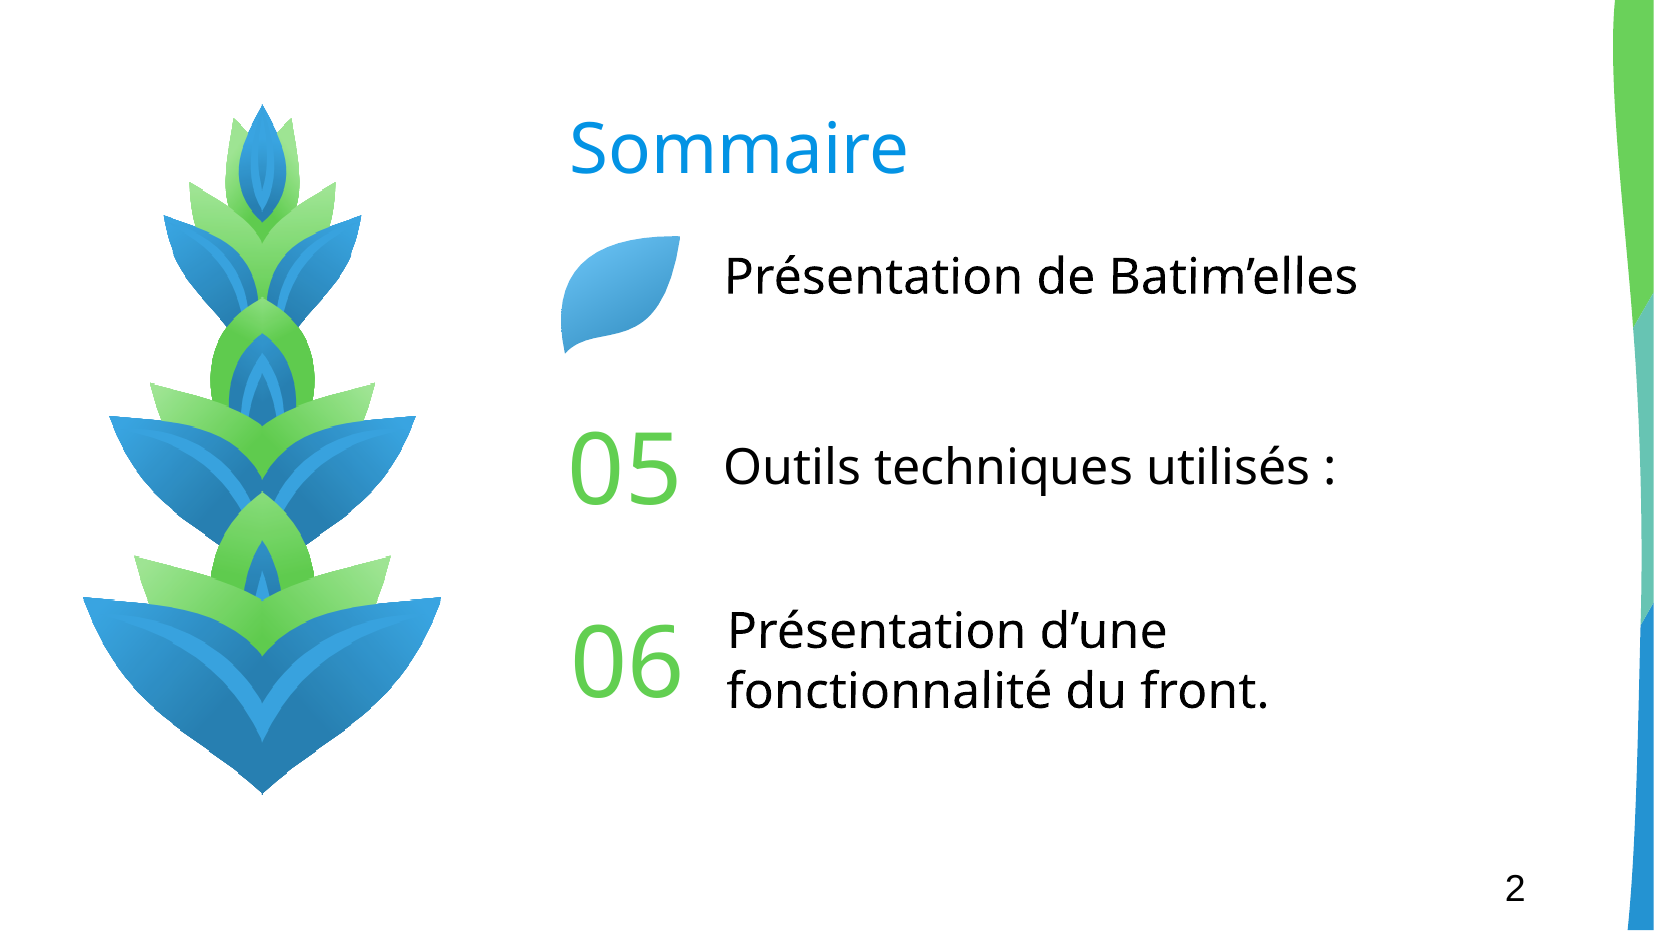

Sommaire
Présentation de Batim’elles
05
Outils techniques utilisés :
06
Présentation d’une fonctionnalité du front.